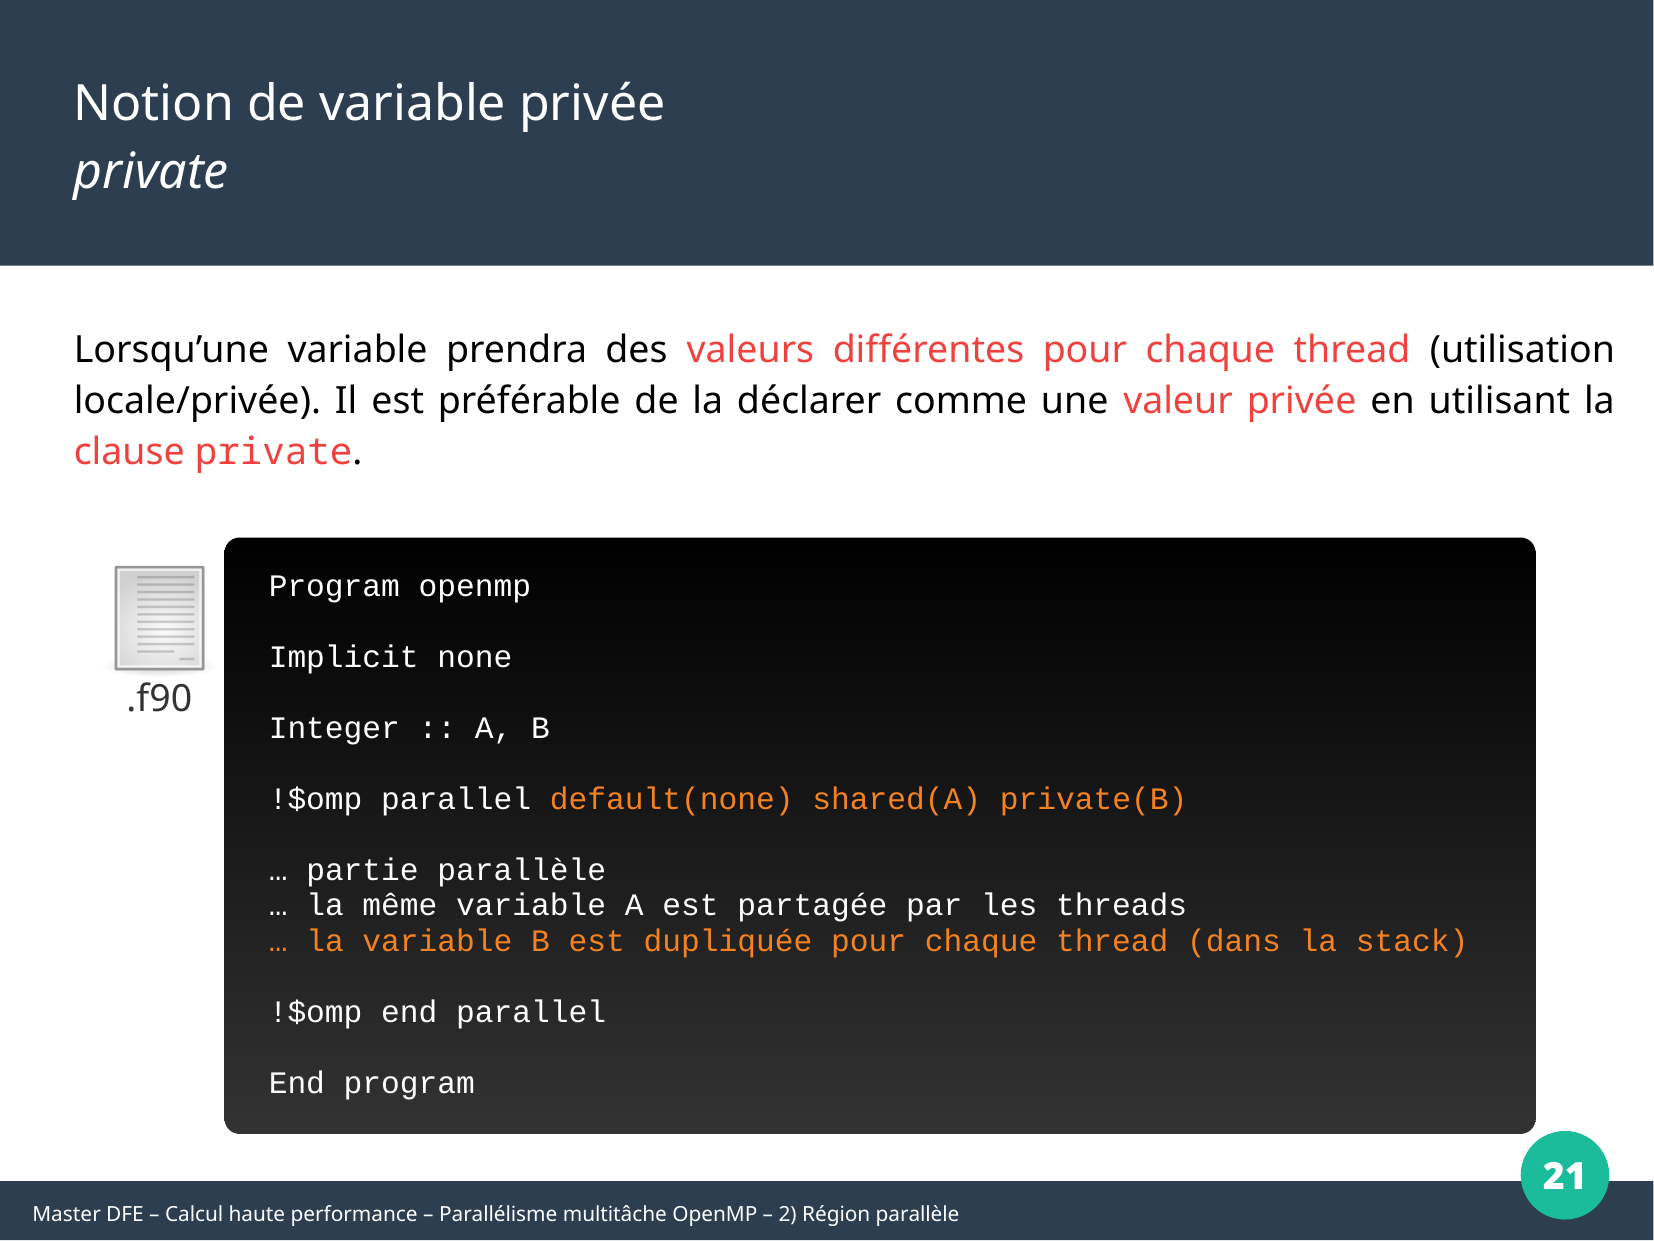

Notion de variable privée
private
Lorsqu’une variable prendra des valeurs différentes pour chaque thread (utilisation locale/privée). Il est préférable de la déclarer comme une valeur privée en utilisant la clause private.
Program openmp
Implicit none
Integer :: A, B
!$omp parallel default(none) shared(A) private(B)
… partie parallèle
… la même variable A est partagée par les threads
… la variable B est dupliquée pour chaque thread (dans la stack)
!$omp end parallel
End program
.f90
21
Master DFE – Calcul haute performance – Parallélisme multitâche OpenMP – 2) Région parallèle